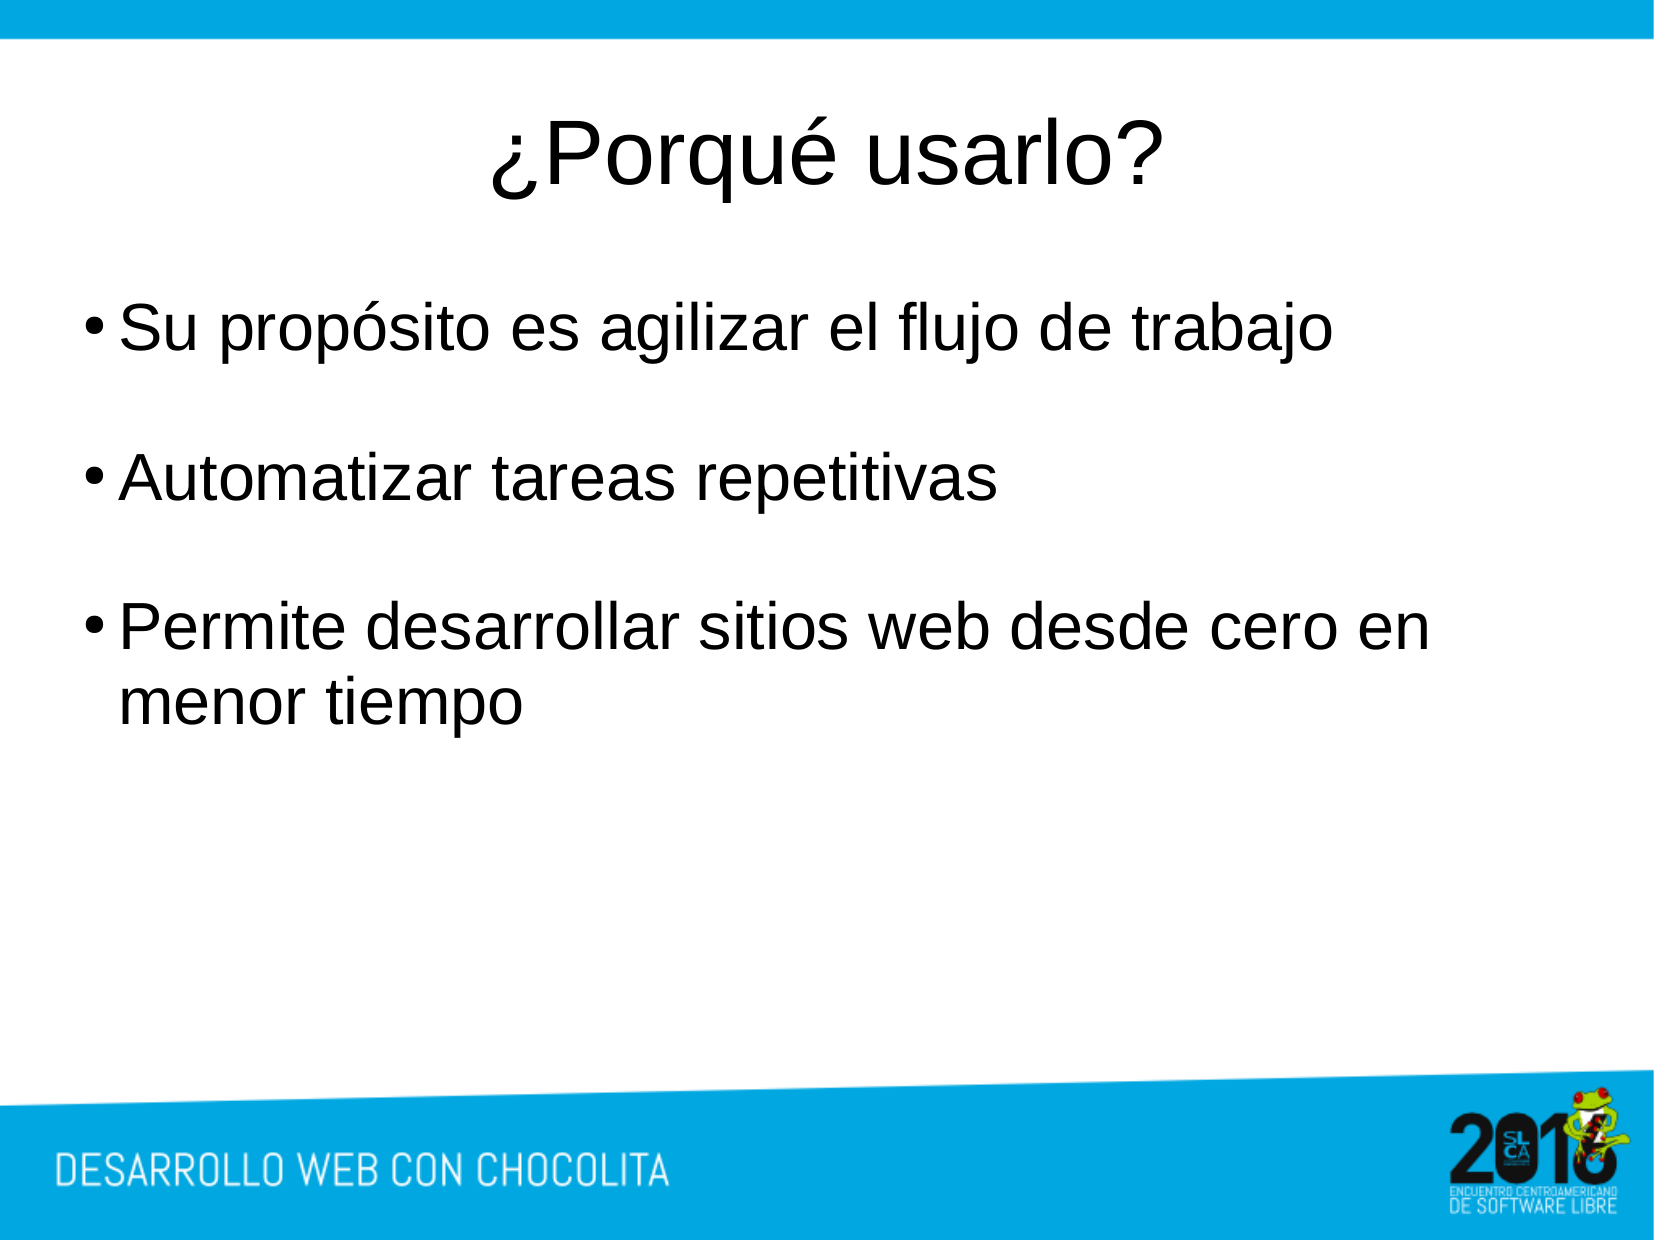

# ¿Porqué usarlo?
Su propósito es agilizar el flujo de trabajo
Automatizar tareas repetitivas
Permite desarrollar sitios web desde cero en menor tiempo